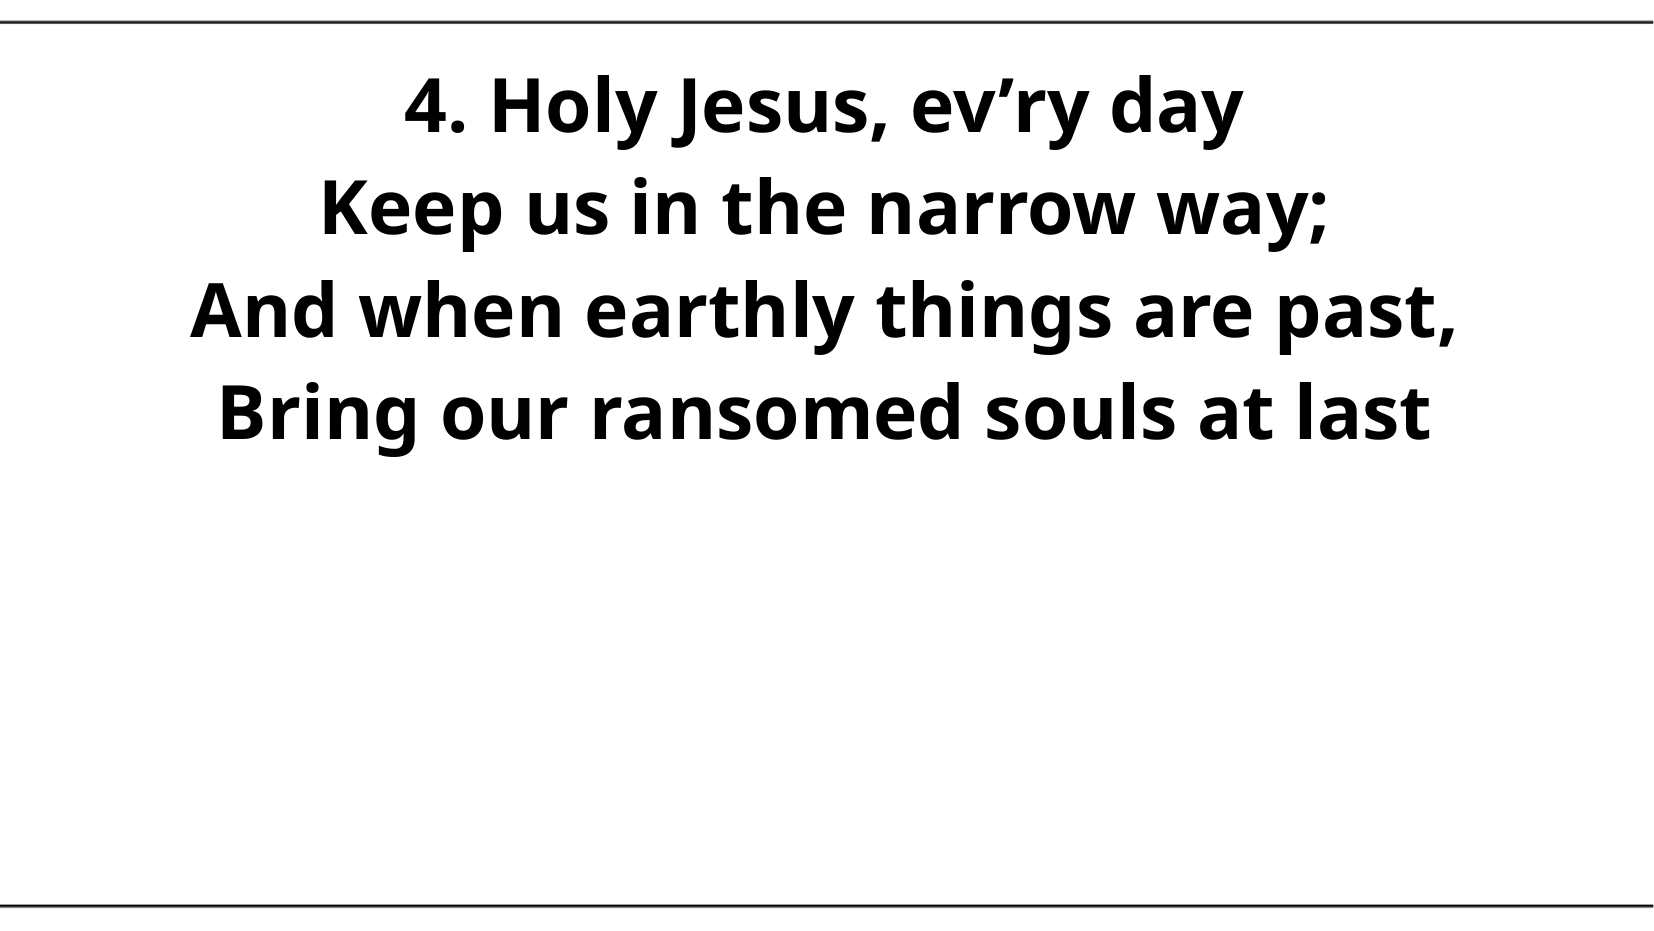

4. Holy Jesus, ev’ry day
Keep us in the narrow way;
And when earthly things are past,
Bring our ransomed souls at last